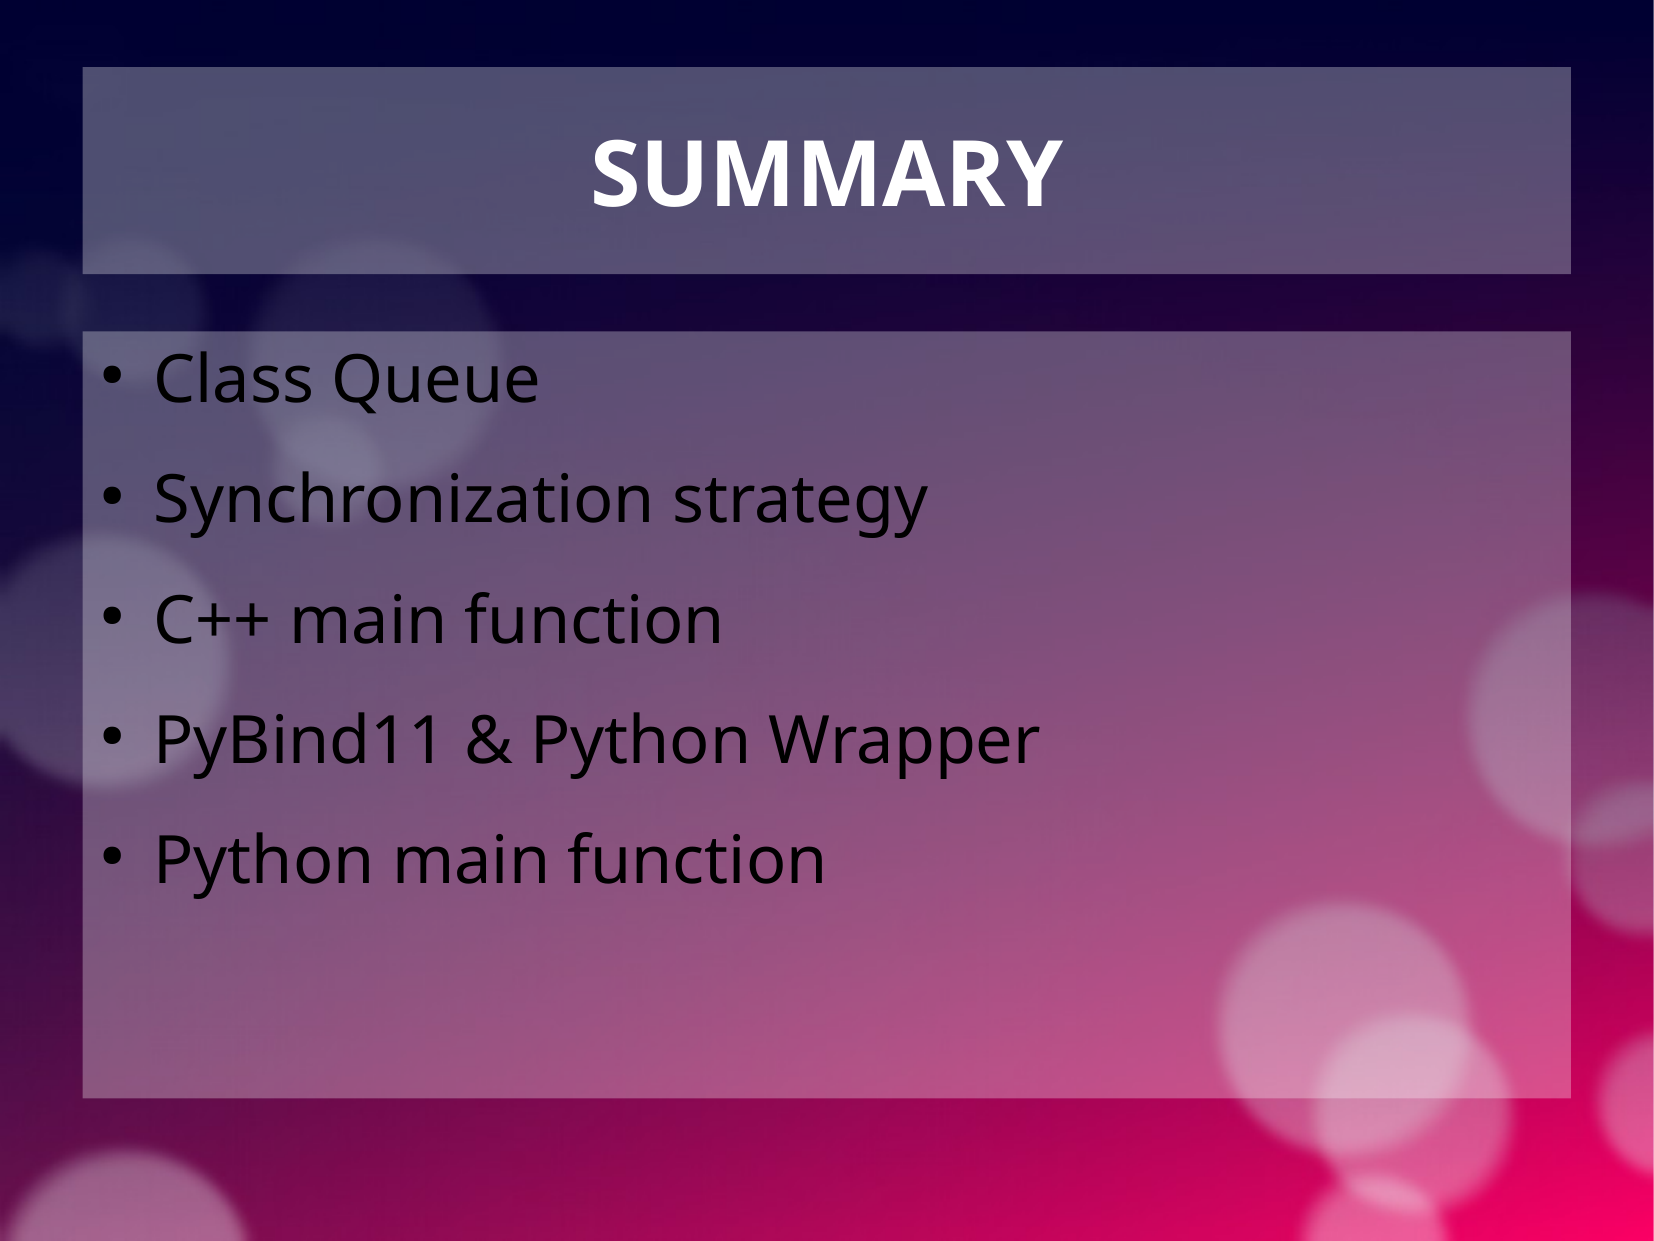

# SUMMARY
Class Queue
Synchronization strategy
C++ main function
PyBind11 & Python Wrapper
Python main function